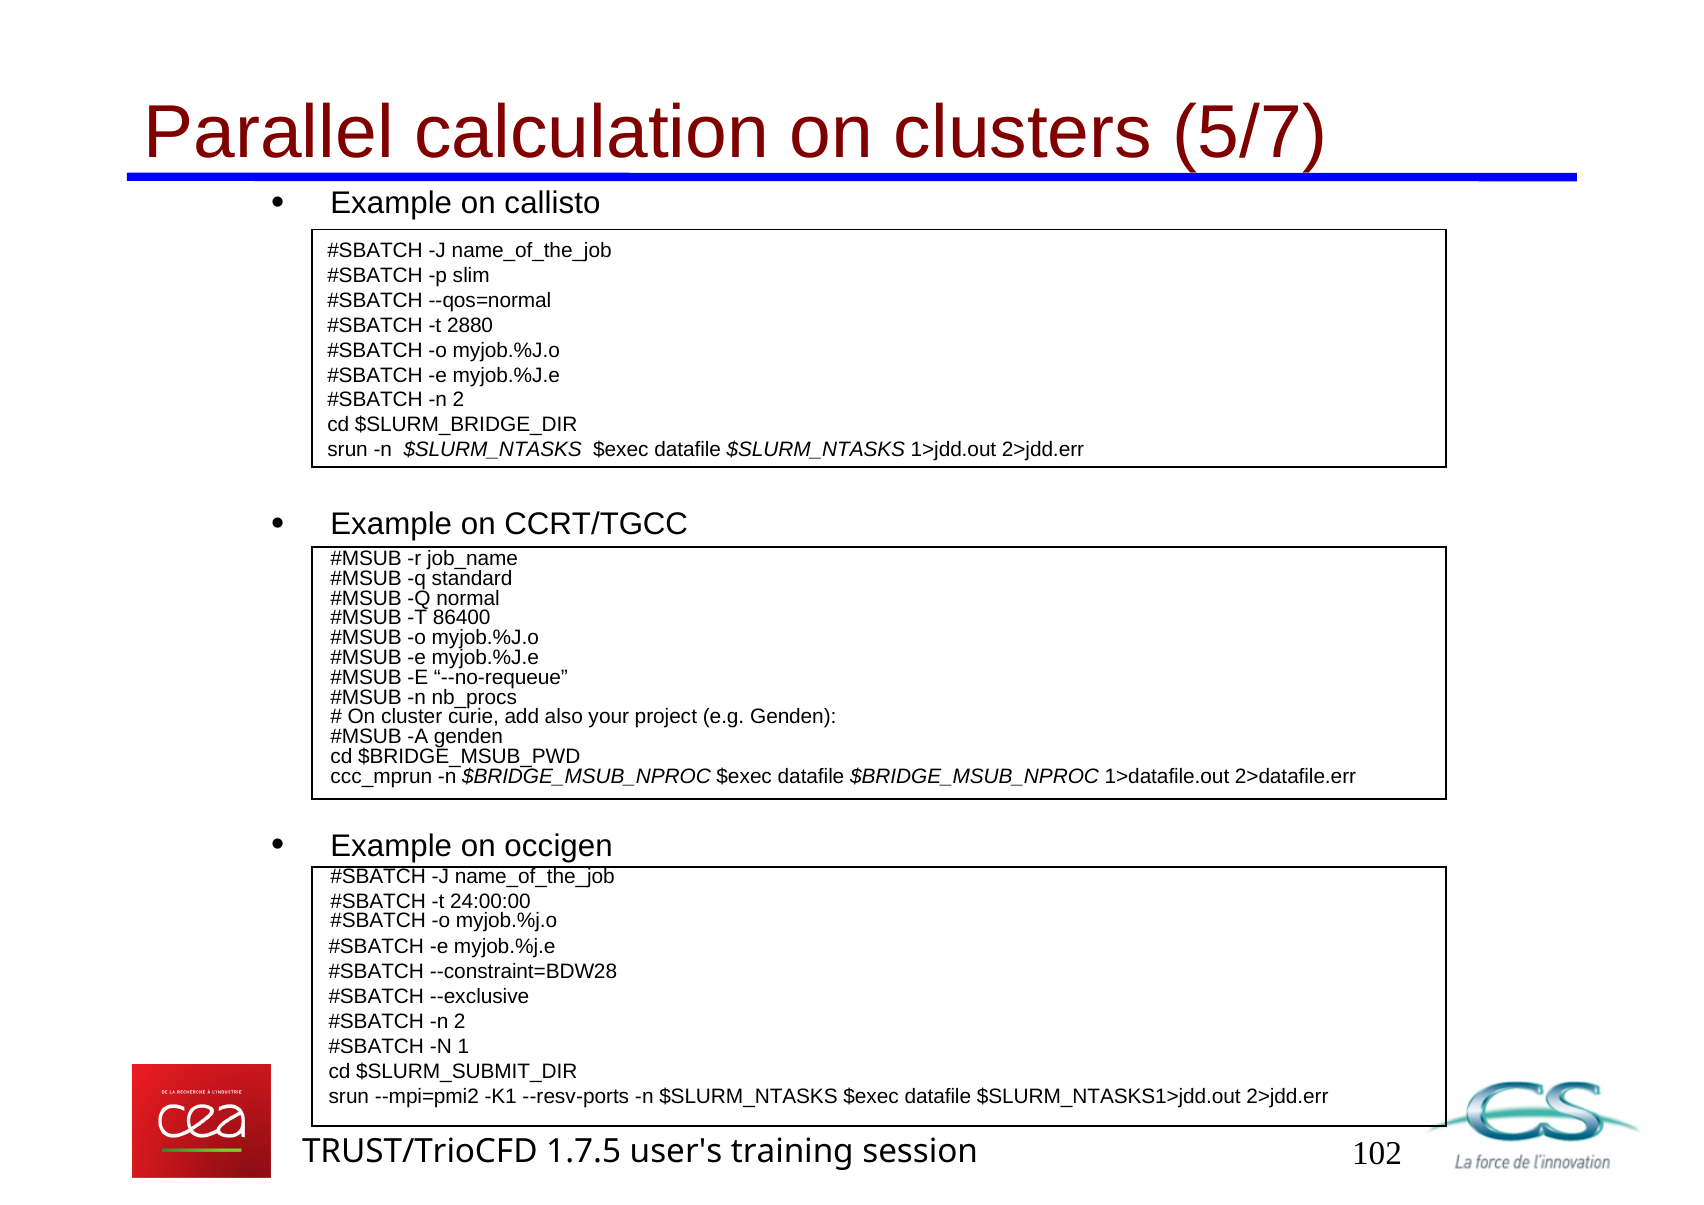

# Parallel calculation on clusters (5/7)
Example on callisto
#SBATCH -J name_of_the_job
#SBATCH -p slim
#SBATCH --qos=normal
#SBATCH -t 2880
#SBATCH -o myjob.%J.o
#SBATCH -e myjob.%J.e
#SBATCH -n 2
cd $SLURM_BRIDGE_DIR
srun -n $SLURM_NTASKS $exec datafile $SLURM_NTASKS 1>jdd.out 2>jdd.err
Example on CCRT/TGCC
#MSUB -r job_name
#MSUB -q standard
#MSUB -Q normal
#MSUB -T 86400
#MSUB -o myjob.%J.o
#MSUB -e myjob.%J.e
#MSUB -E “--no-requeue”
#MSUB -n nb_procs
# On cluster curie, add also your project (e.g. Genden):
#MSUB -A genden
cd $BRIDGE_MSUB_PWD
ccc_mprun -n $BRIDGE_MSUB_NPROC $exec datafile $BRIDGE_MSUB_NPROC 1>datafile.out 2>datafile.err
Example on occigen
 	#SBATCH -J name_of_the_job
 	#SBATCH -t 24:00:00
#SBATCH -o myjob.%j.o
 #SBATCH -e myjob.%j.e
 #SBATCH --constraint=BDW28
 #SBATCH --exclusive
 #SBATCH -n 2
 #SBATCH -N 1
 cd $SLURM_SUBMIT_DIR
 srun --mpi=pmi2 -K1 --resv-ports -n $SLURM_NTASKS $exec datafile $SLURM_NTASKS1>jdd.out 2>jdd.err
TRUST/TrioCFD 1.7.5 user's training session
102